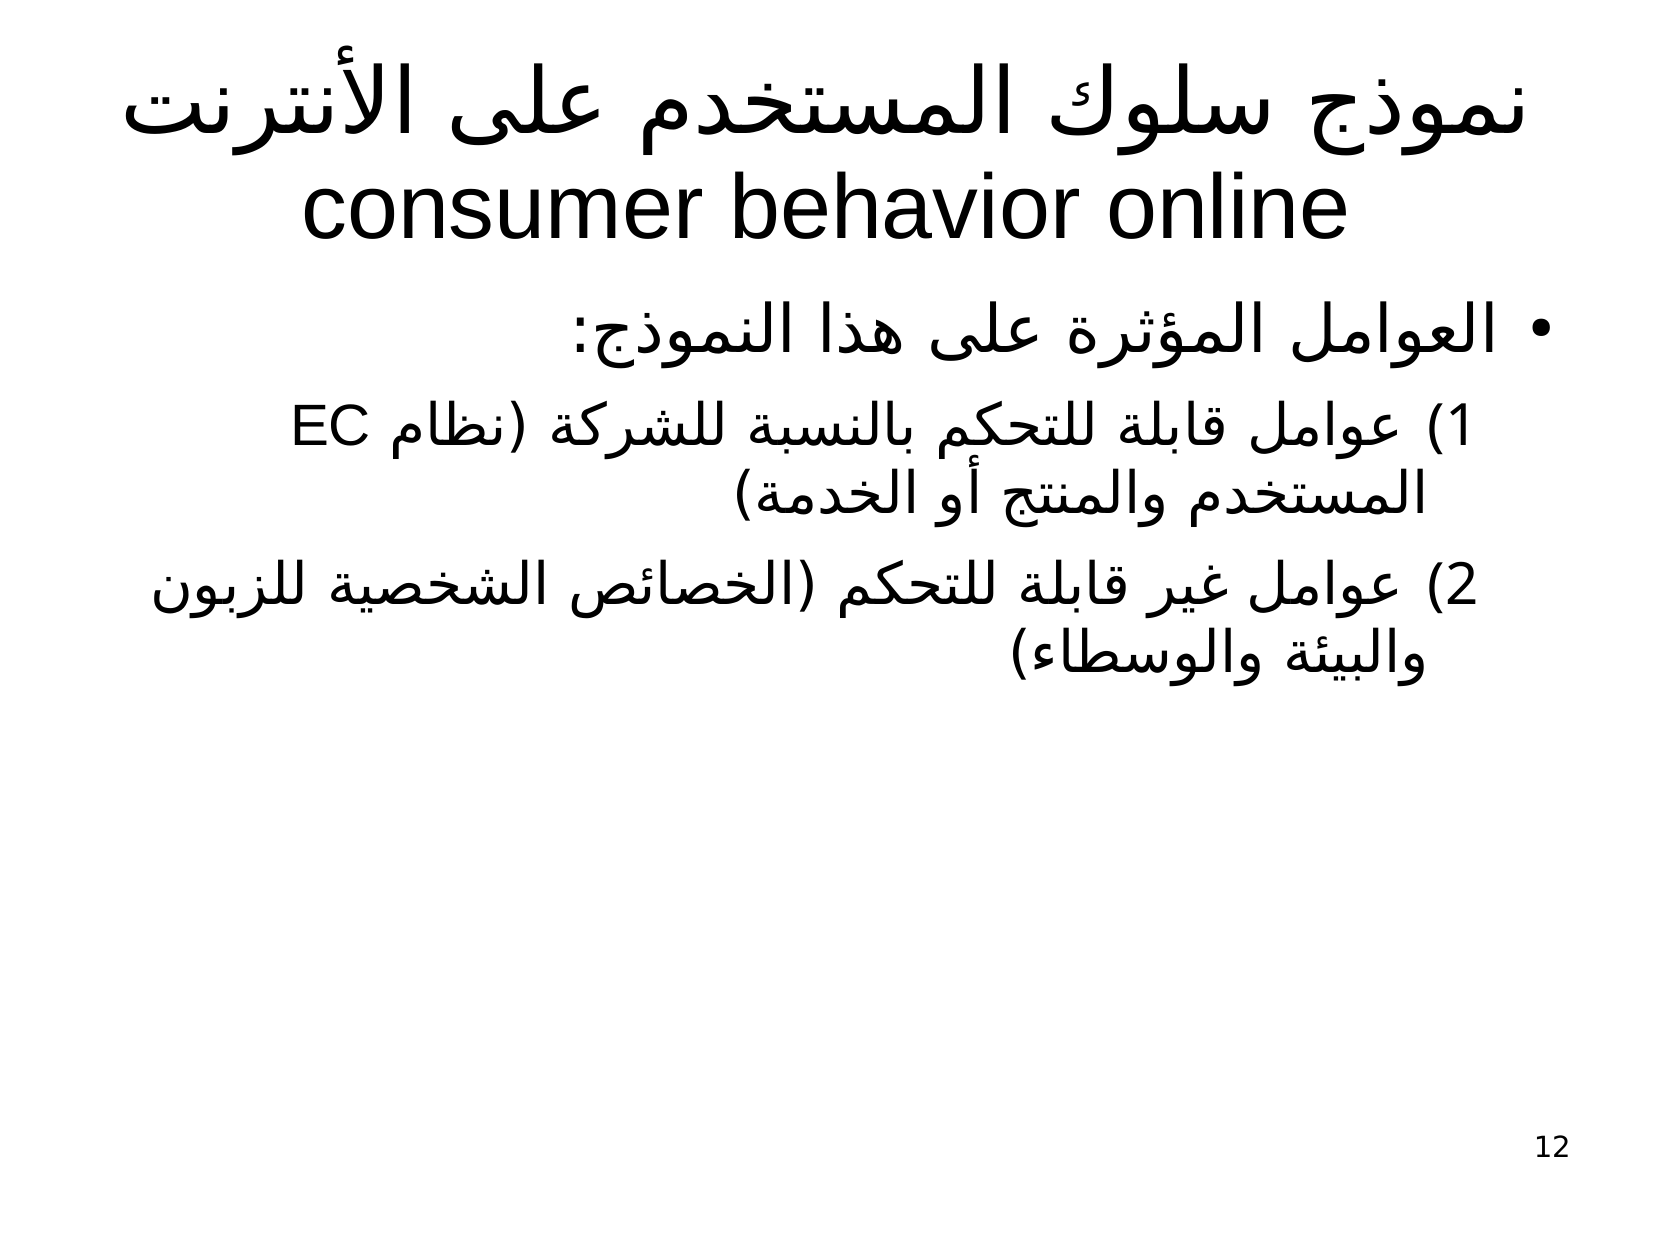

# نموذج سلوك المستخدم على الأنترنت consumer behavior online
العوامل المؤثرة على هذا النموذج:
 عوامل قابلة للتحكم بالنسبة للشركة (نظام EC المستخدم والمنتج أو الخدمة)
 عوامل غير قابلة للتحكم (الخصائص الشخصية للزبون والبيئة والوسطاء)
12